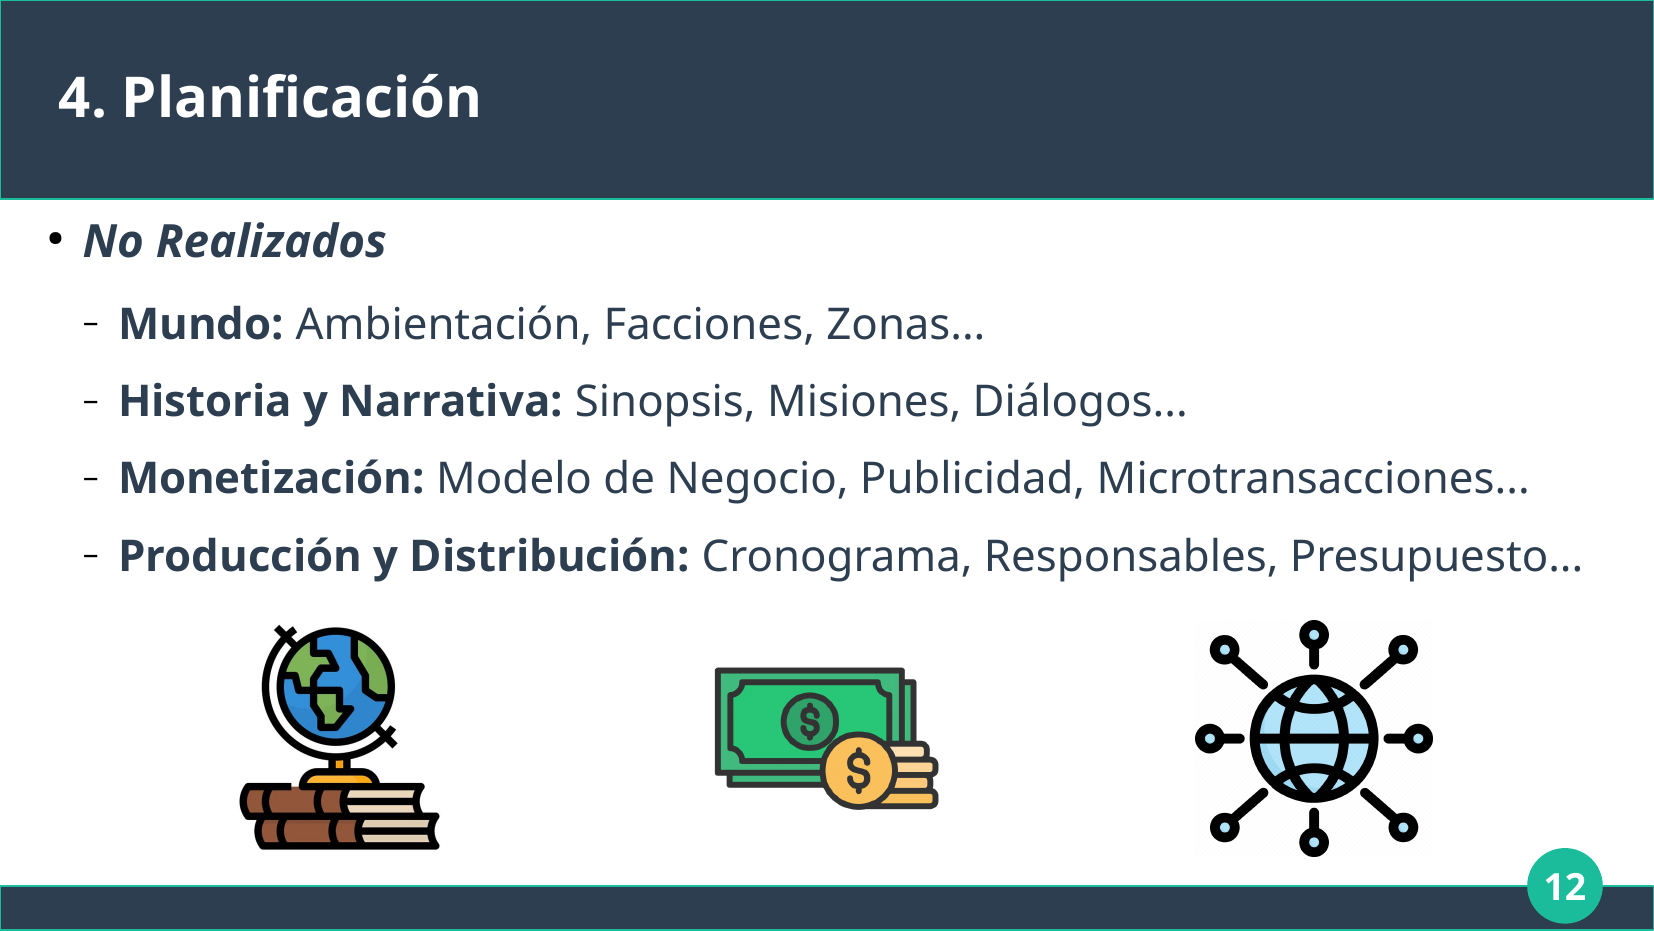

# 4. Planificación
No Realizados
Mundo: Ambientación, Facciones, Zonas...
Historia y Narrativa: Sinopsis, Misiones, Diálogos...
Monetización: Modelo de Negocio, Publicidad, Microtransacciones...
Producción y Distribución: Cronograma, Responsables, Presupuesto...
12